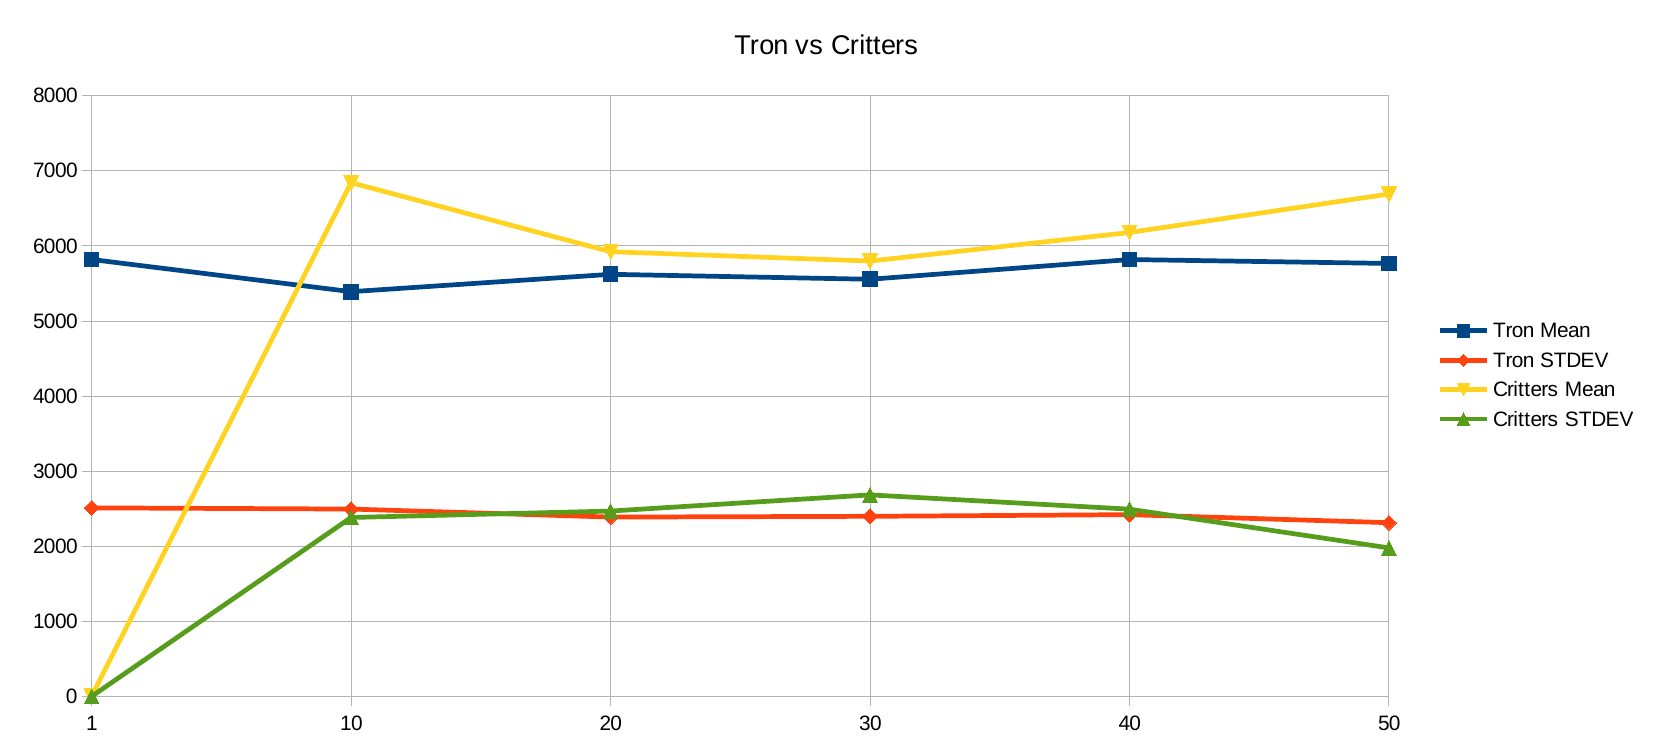

### Chart: Tron vs Critters
| Category | Tron Mean | Tron STDEV | Critters Mean | Critters STDEV |
|---|---|---|---|---|
| 1 | 5819.764858 | 2512.90666 | 6.248 | 3.22529 |
| 10 | 5391.723288 | 2497.704416 | 6842.666667 | 2384.911808 |
| 20 | 5622.757653 | 2391.029787 | 5924.071429 | 2471.008787 |
| 30 | 5556.426396 | 2400.816267 | 5798.444444 | 2685.920166 |
| 40 | 5819.432225 | 2422.646034 | 6178.894737 | 2496.239148 |
| 50 | 5767.678922 | 2316.035839 | 6691.478261 | 1980.089169 |